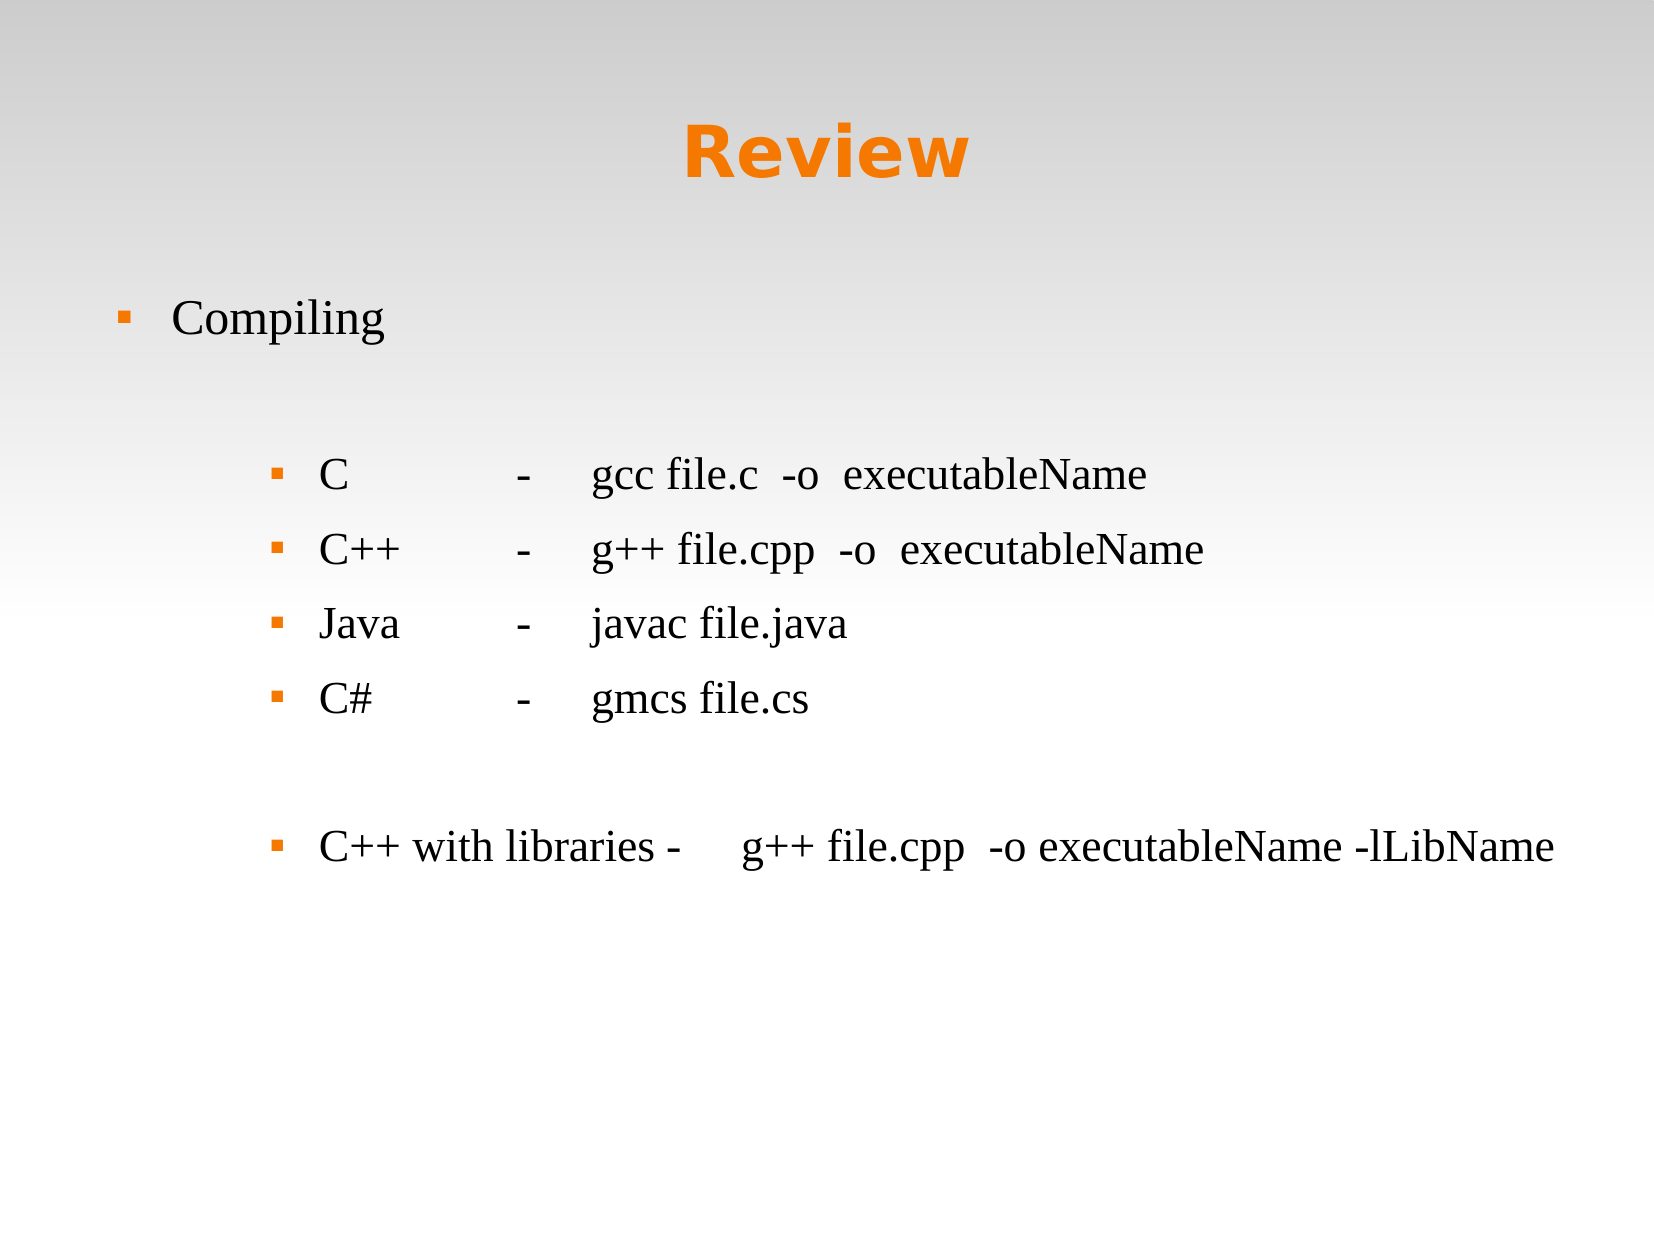

# Review
Compiling
C		-	gcc file.c -o executableName
C++		-	g++ file.cpp -o executableName
Java		-	javac file.java
C#		-	gmcs file.cs
C++ with libraries	-	g++ file.cpp -o executableName -lLibName